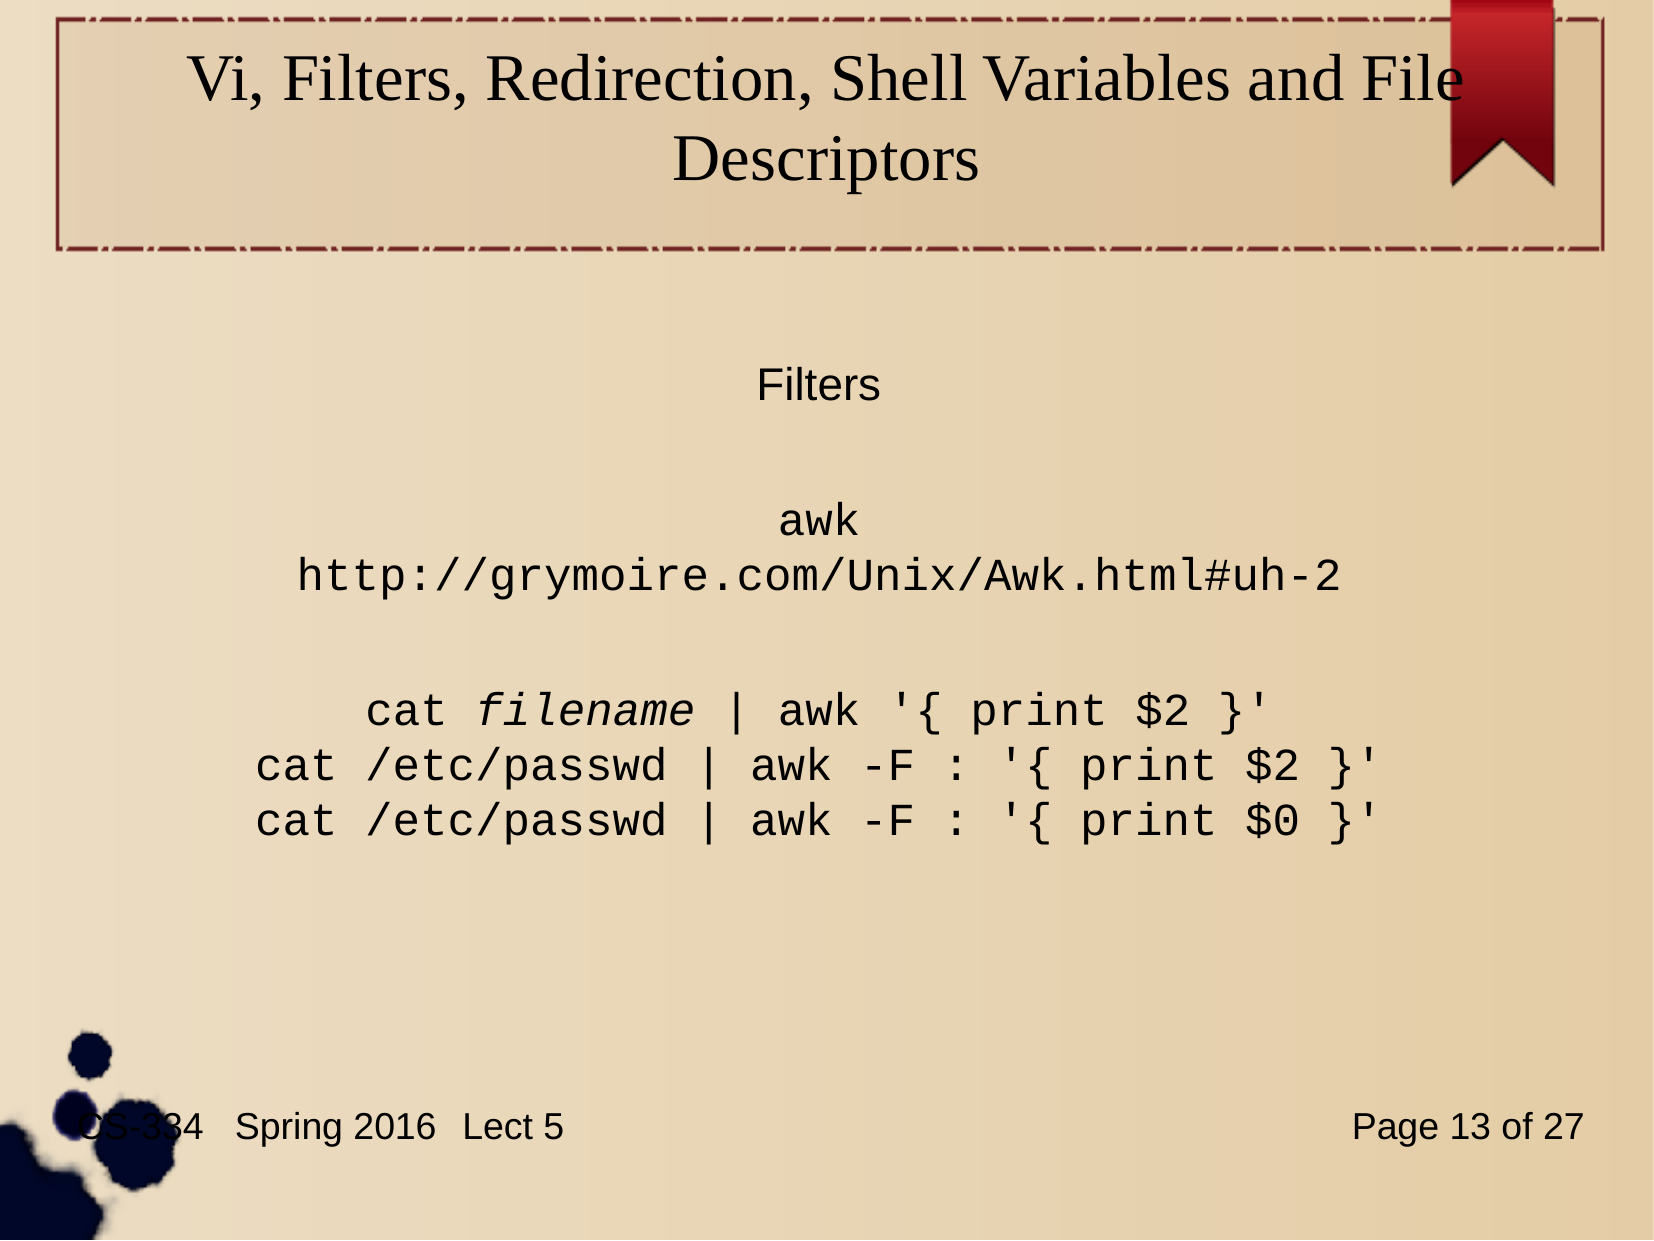

Vi, Filters, Redirection, Shell Variables and File Descriptors
Filters
awk
http://grymoire.com/Unix/Awk.html#uh-2
cat filename | awk '{ print $2 }'
cat /etc/passwd | awk -F : '{ print $2 }'
cat /etc/passwd | awk -F : '{ print $0 }'
CS-334 Spring 2016	 Lect 5											Page of 27